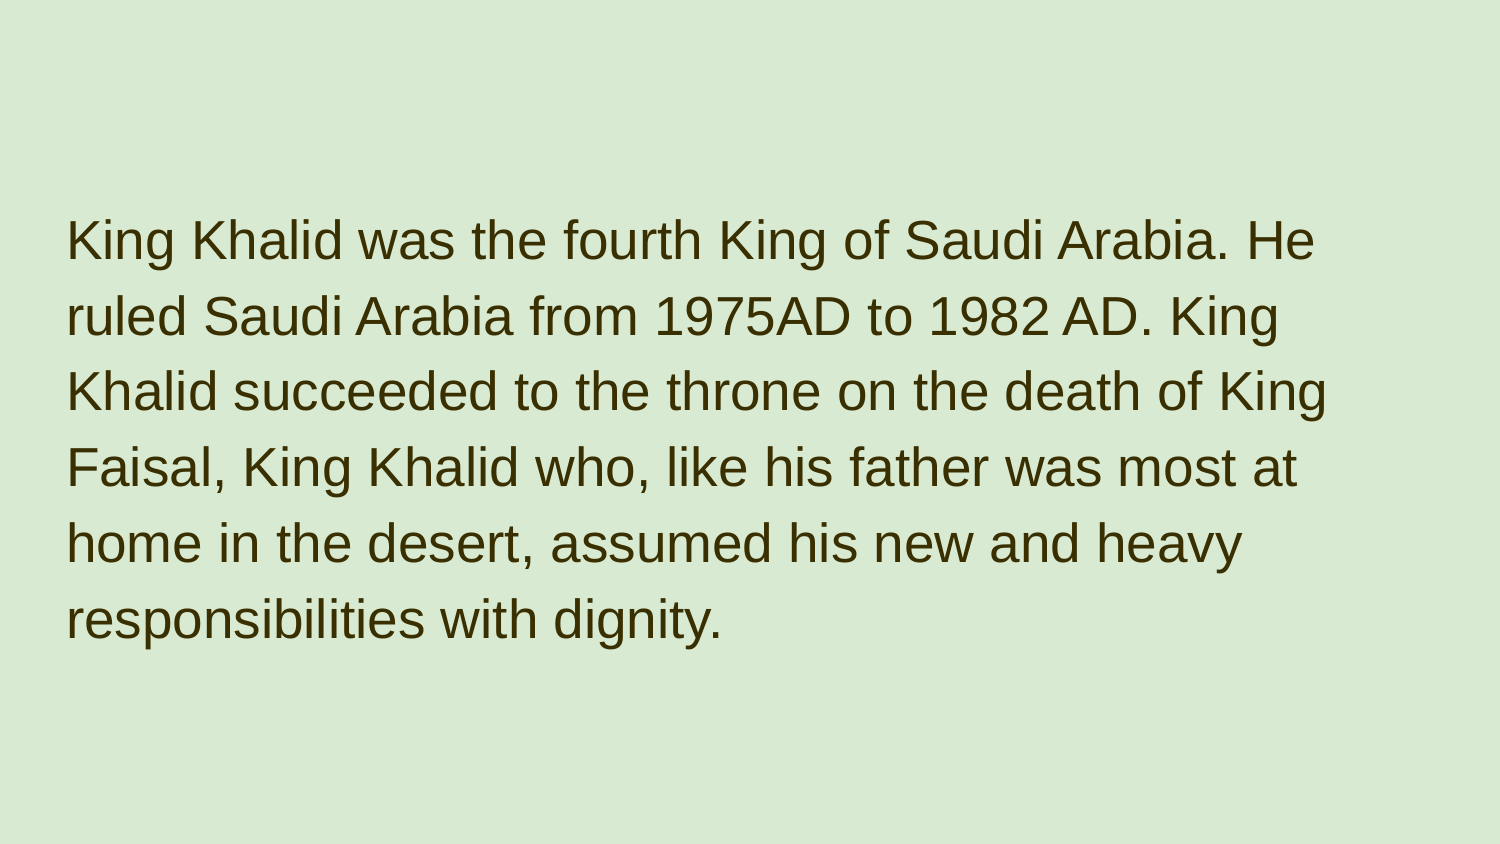

# King Khalid was the fourth King of Saudi Arabia. He ruled Saudi Arabia from 1975AD to 1982 AD. King Khalid succeeded to the throne on the death of King Faisal, King Khalid who, like his father was most at home in the desert, assumed his new and heavy responsibilities with dignity.